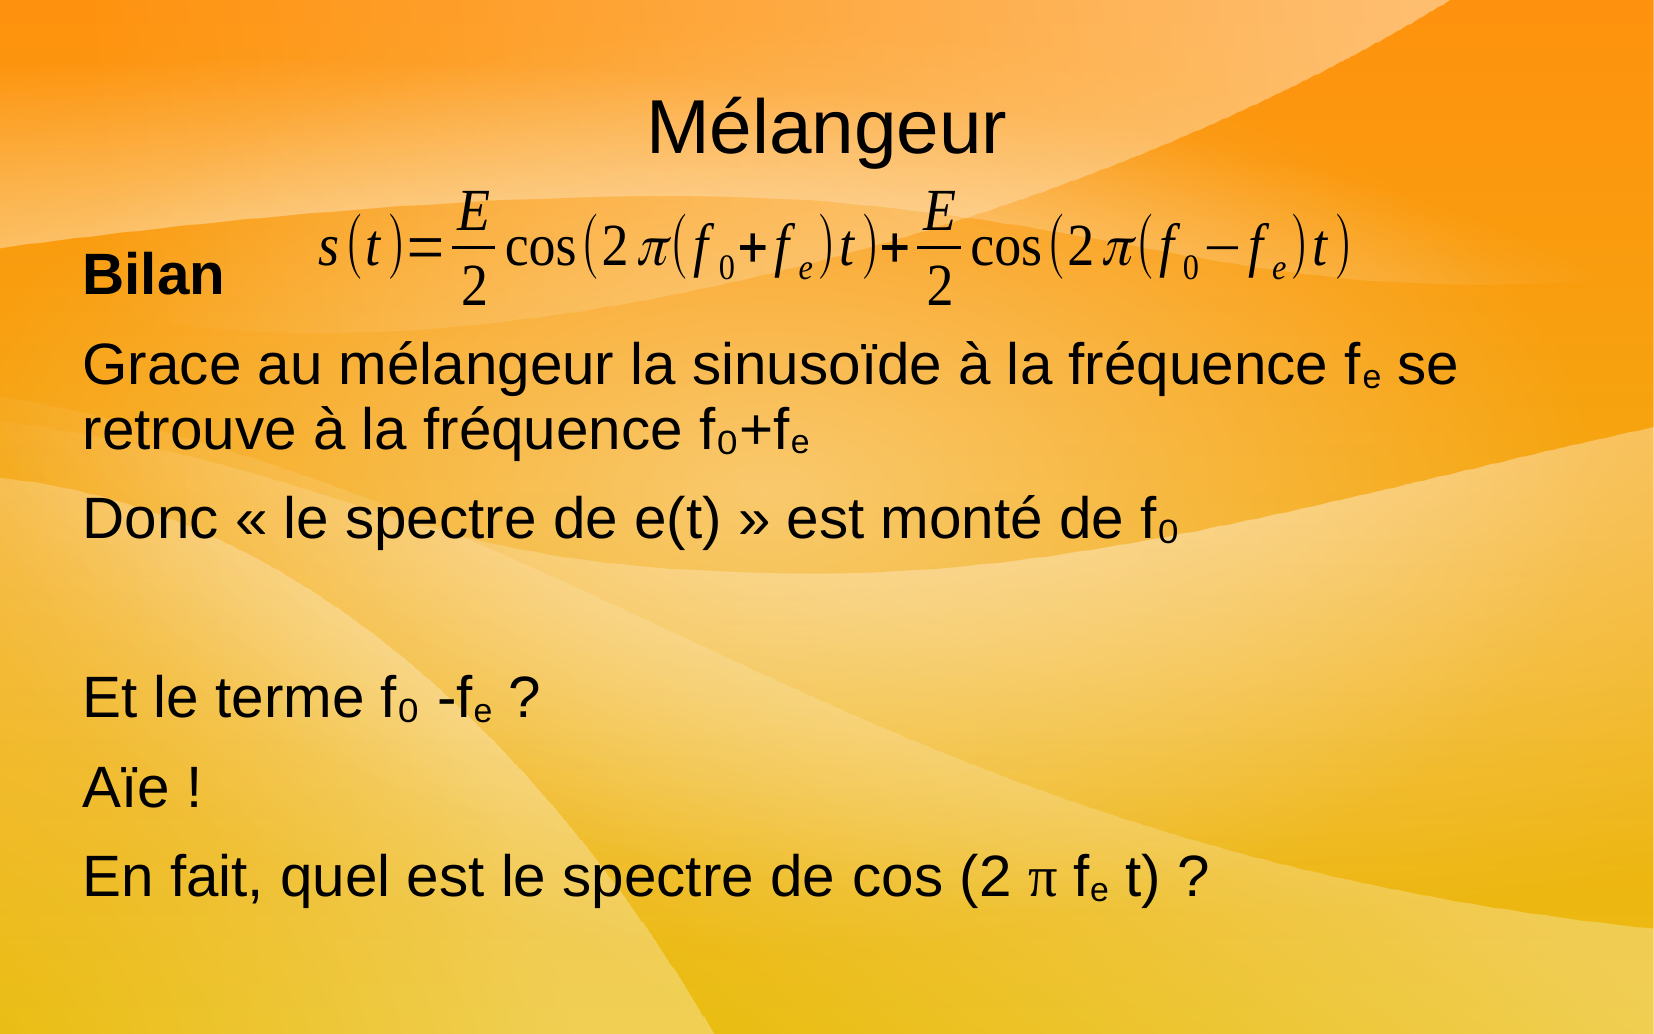

# Mélangeur
Bilan
Grace au mélangeur la sinusoïde à la fréquence fe se retrouve à la fréquence f₀+fe
Donc « le spectre de e(t) » est monté de f₀
Et le terme f₀ -fe ?
Aïe !
En fait, quel est le spectre de cos (2 π fe t) ?